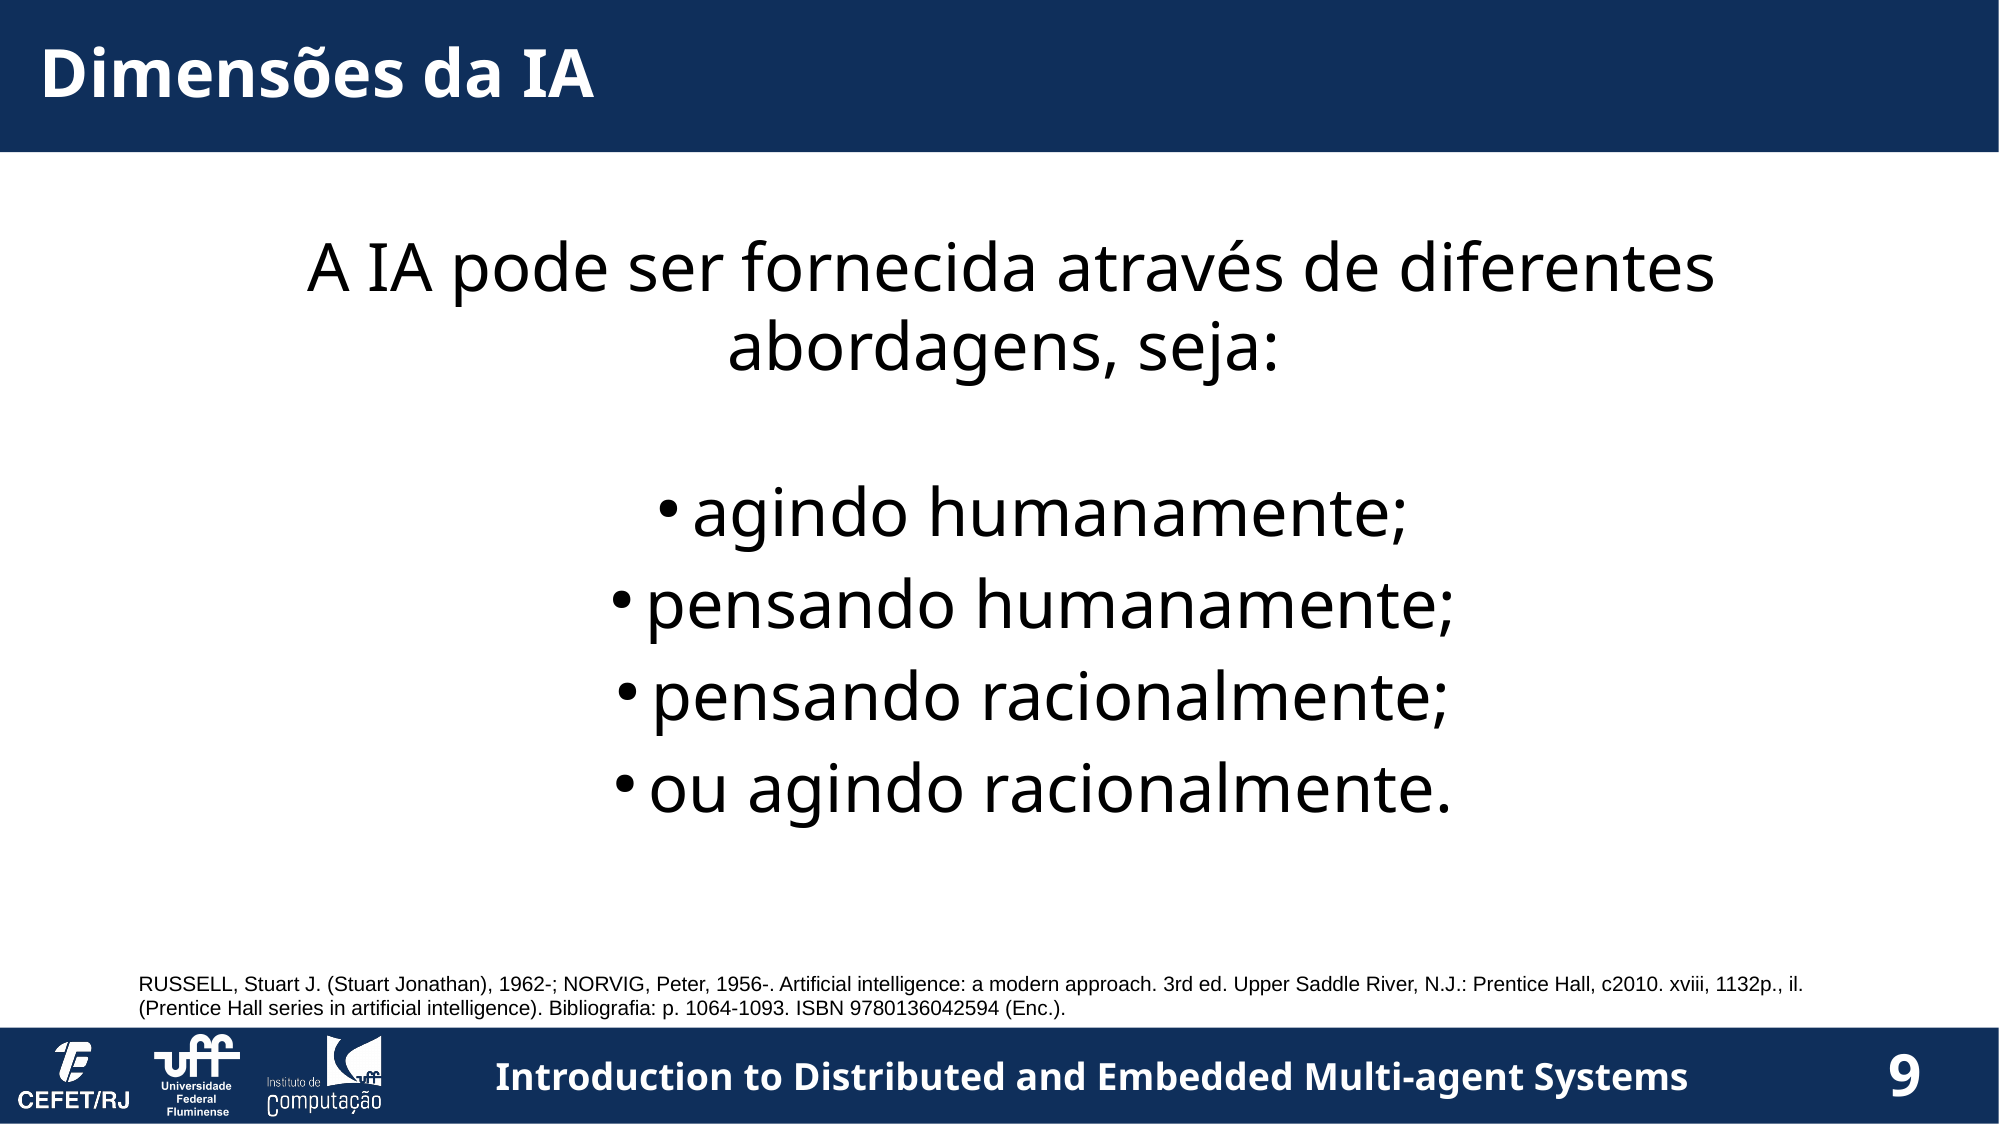

Dimensões da IA
 A IA pode ser fornecida através de diferentes abordagens, seja:
agindo humanamente;
pensando humanamente;
pensando racionalmente;
ou agindo racionalmente.
RUSSELL, Stuart J. (Stuart Jonathan), 1962-; NORVIG, Peter, 1956-. Artificial intelligence: a modern approach. 3rd ed. Upper Saddle River, N.J.: Prentice Hall, c2010. xviii, 1132p., il. (Prentice Hall series in artificial intelligence). Bibliografia: p. 1064-1093. ISBN 9780136042594 (Enc.).